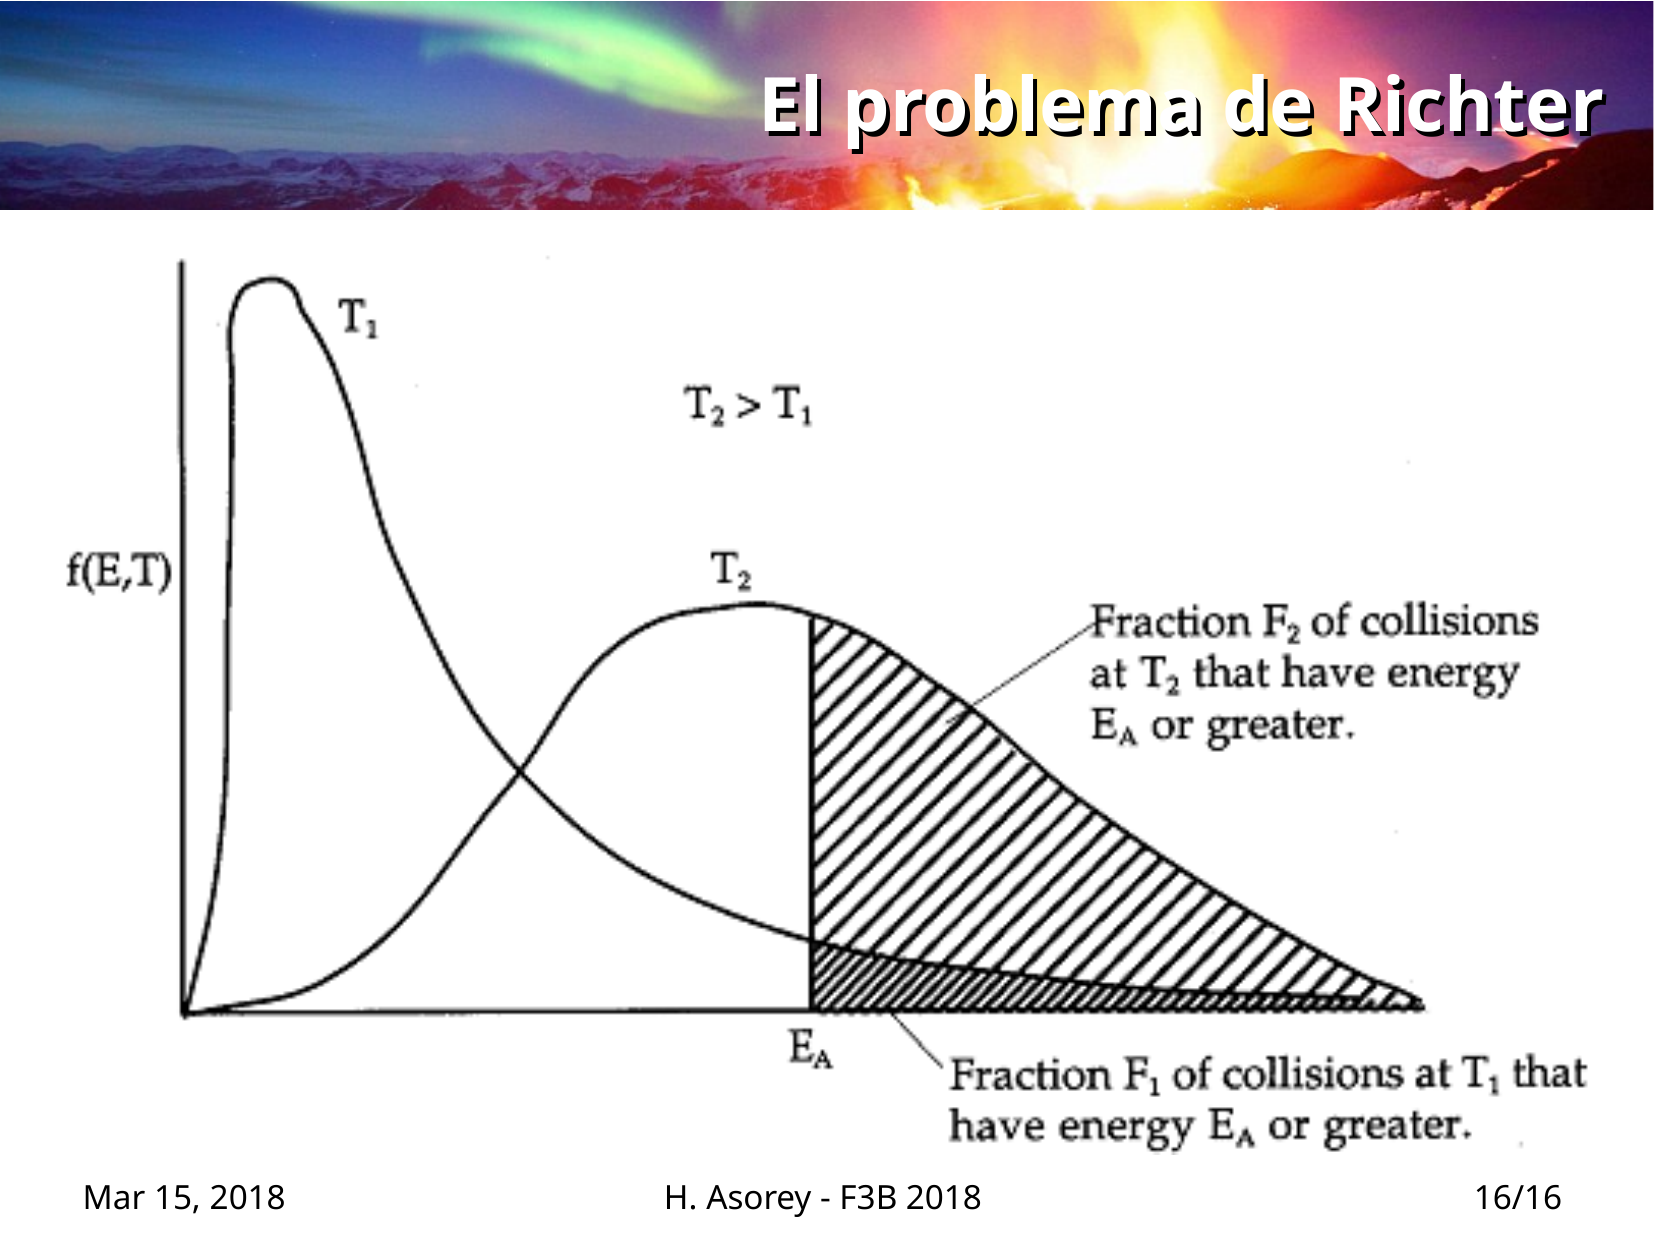

# El problema de Richter
Mar 15, 2018
H. Asorey - F3B 2018
16